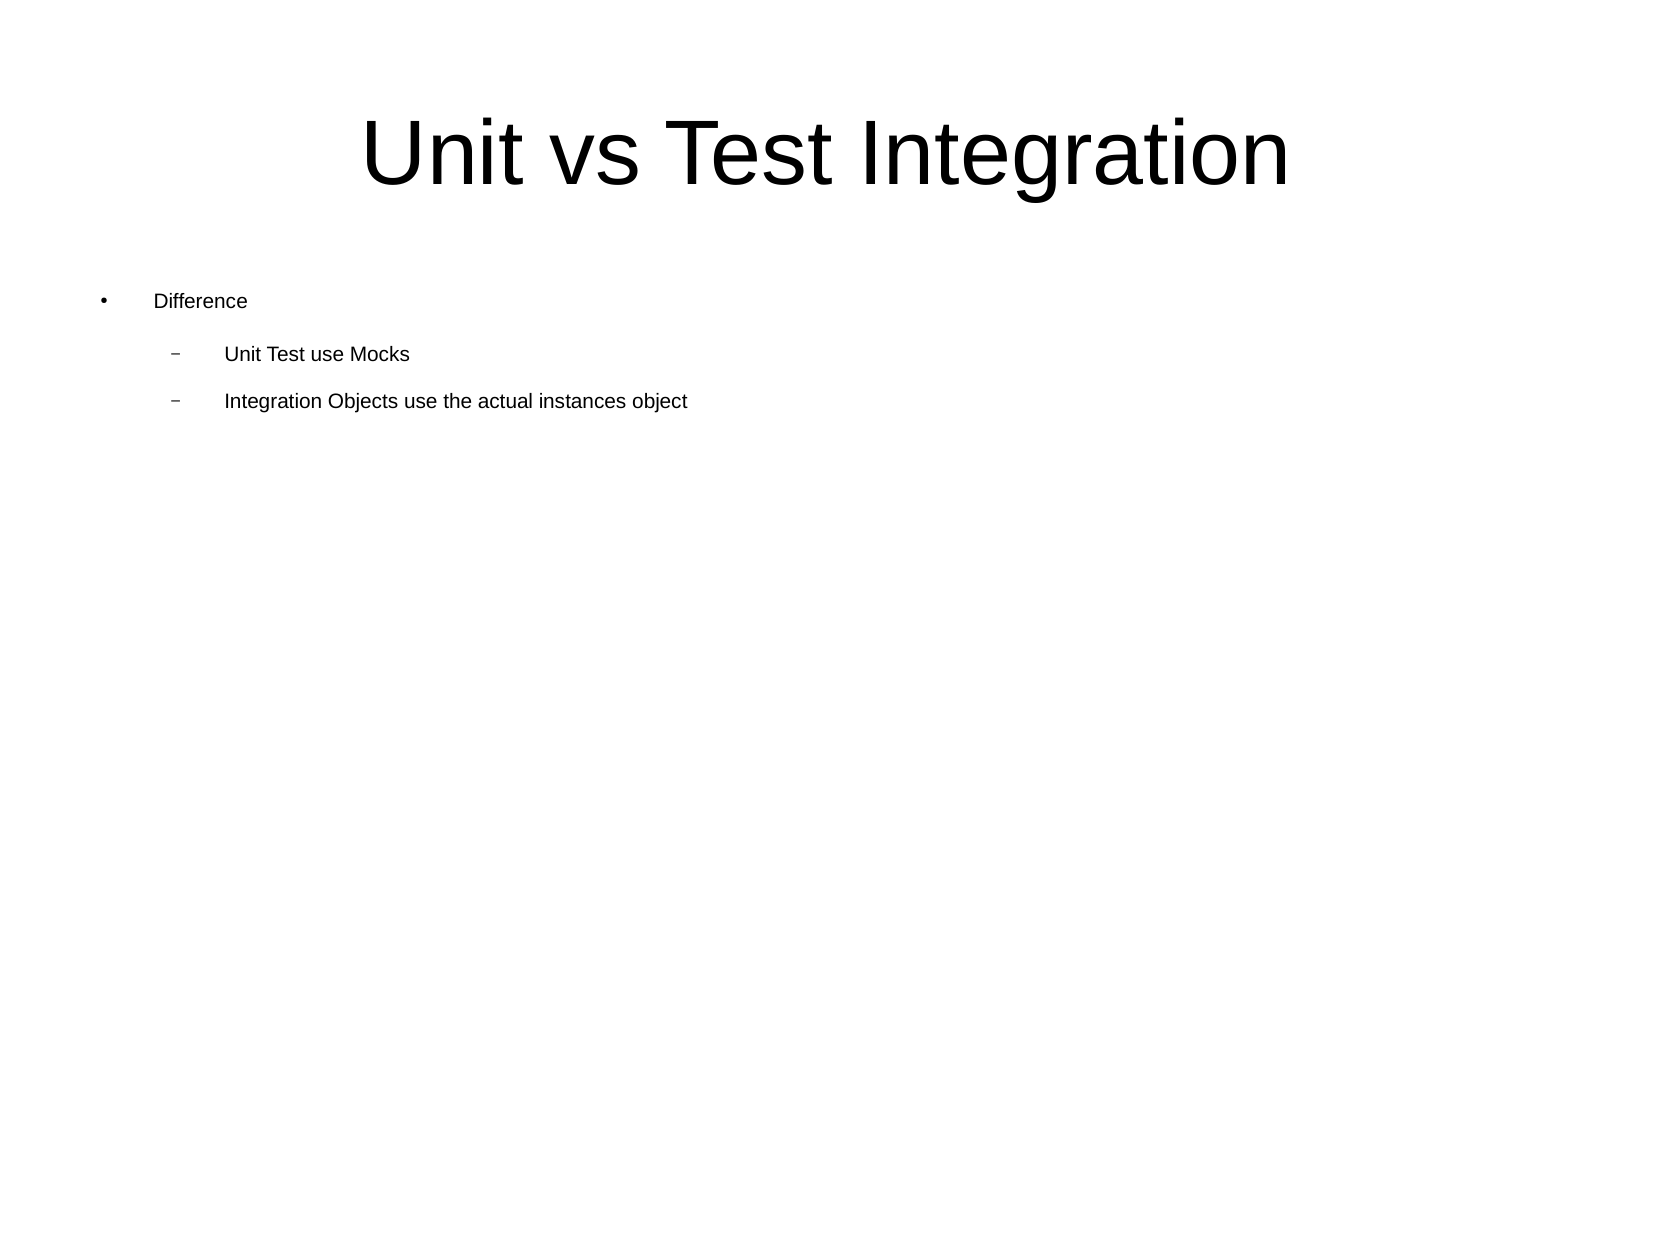

# Unit vs Test Integration
Difference
Unit Test use Mocks
Integration Objects use the actual instances object